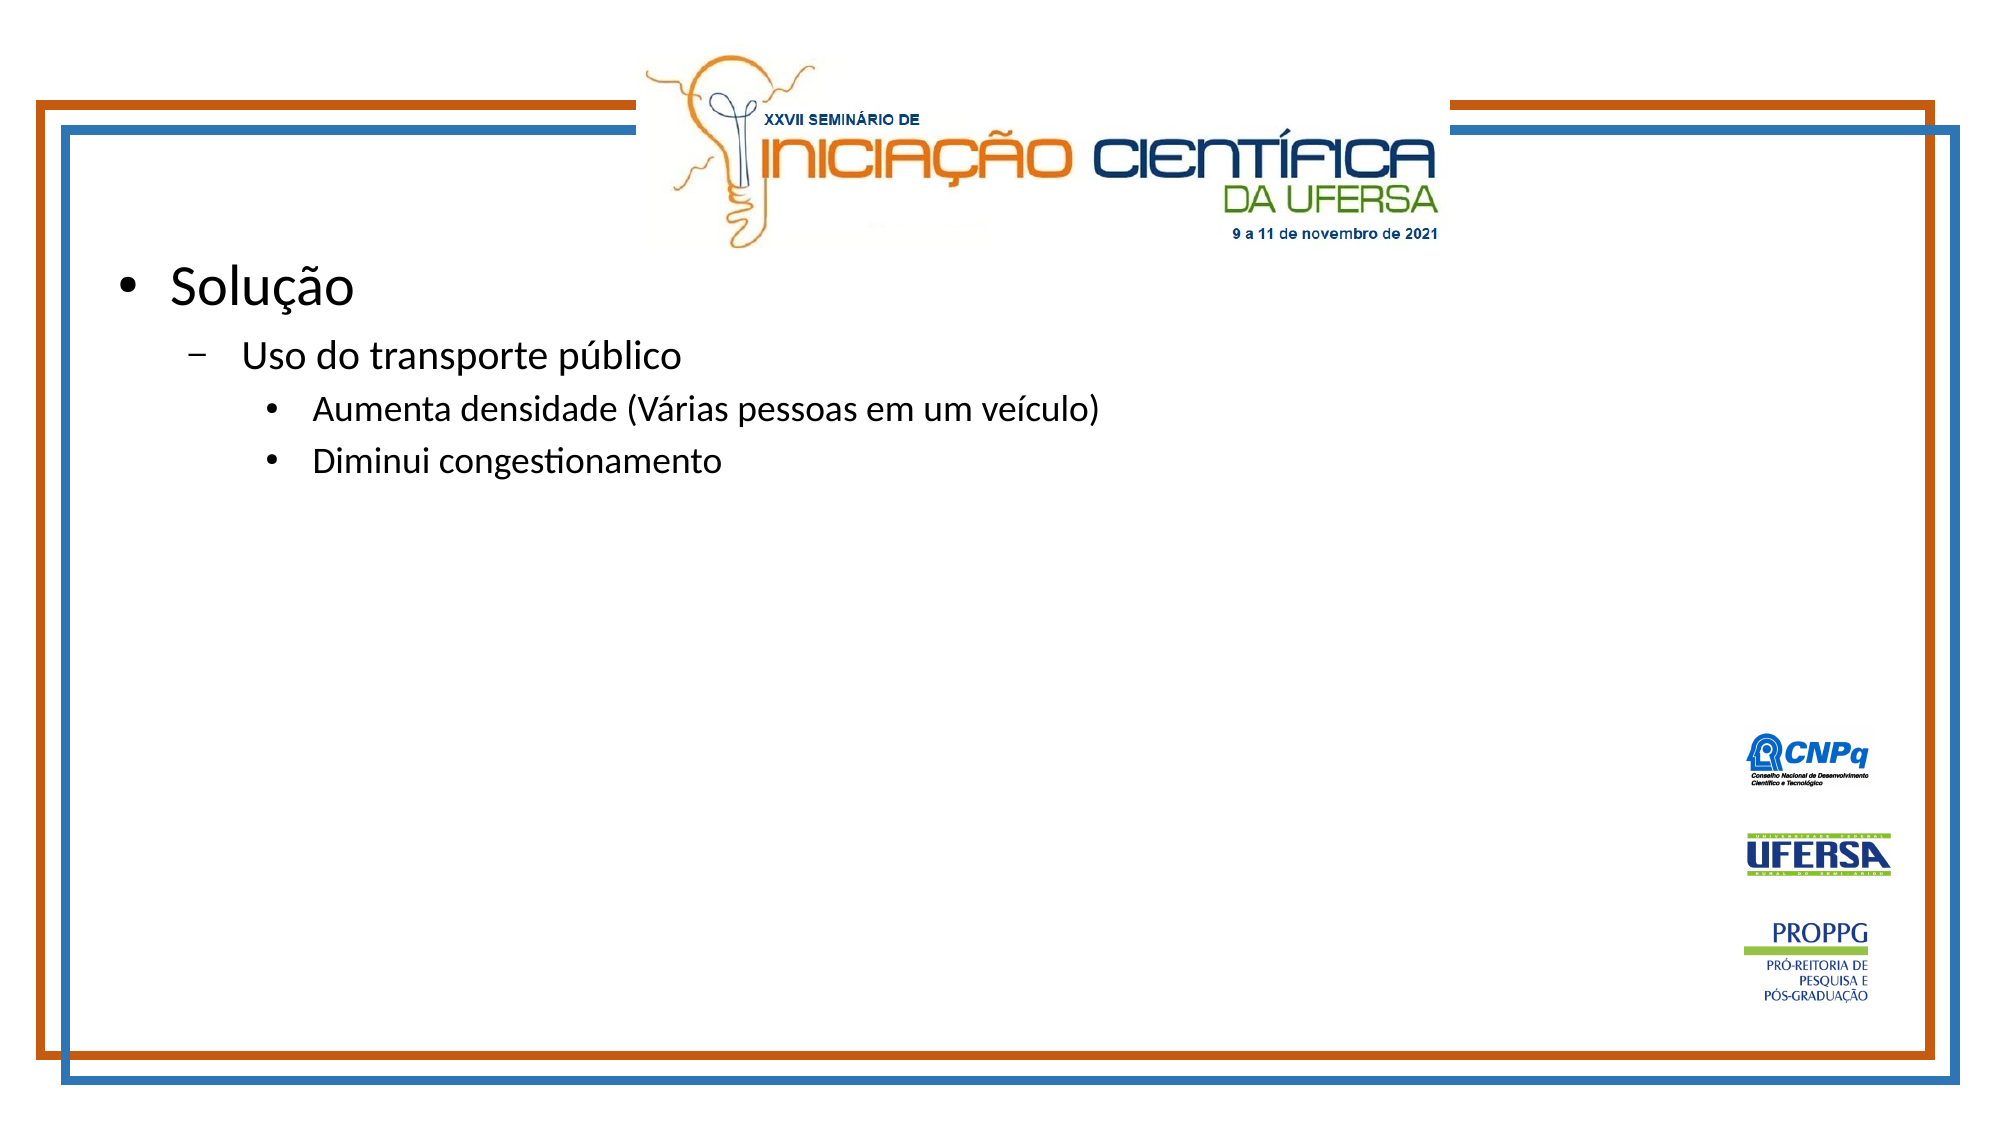

# Solução
Uso do transporte público
Aumenta densidade (Várias pessoas em um veículo)
Diminui congestionamento